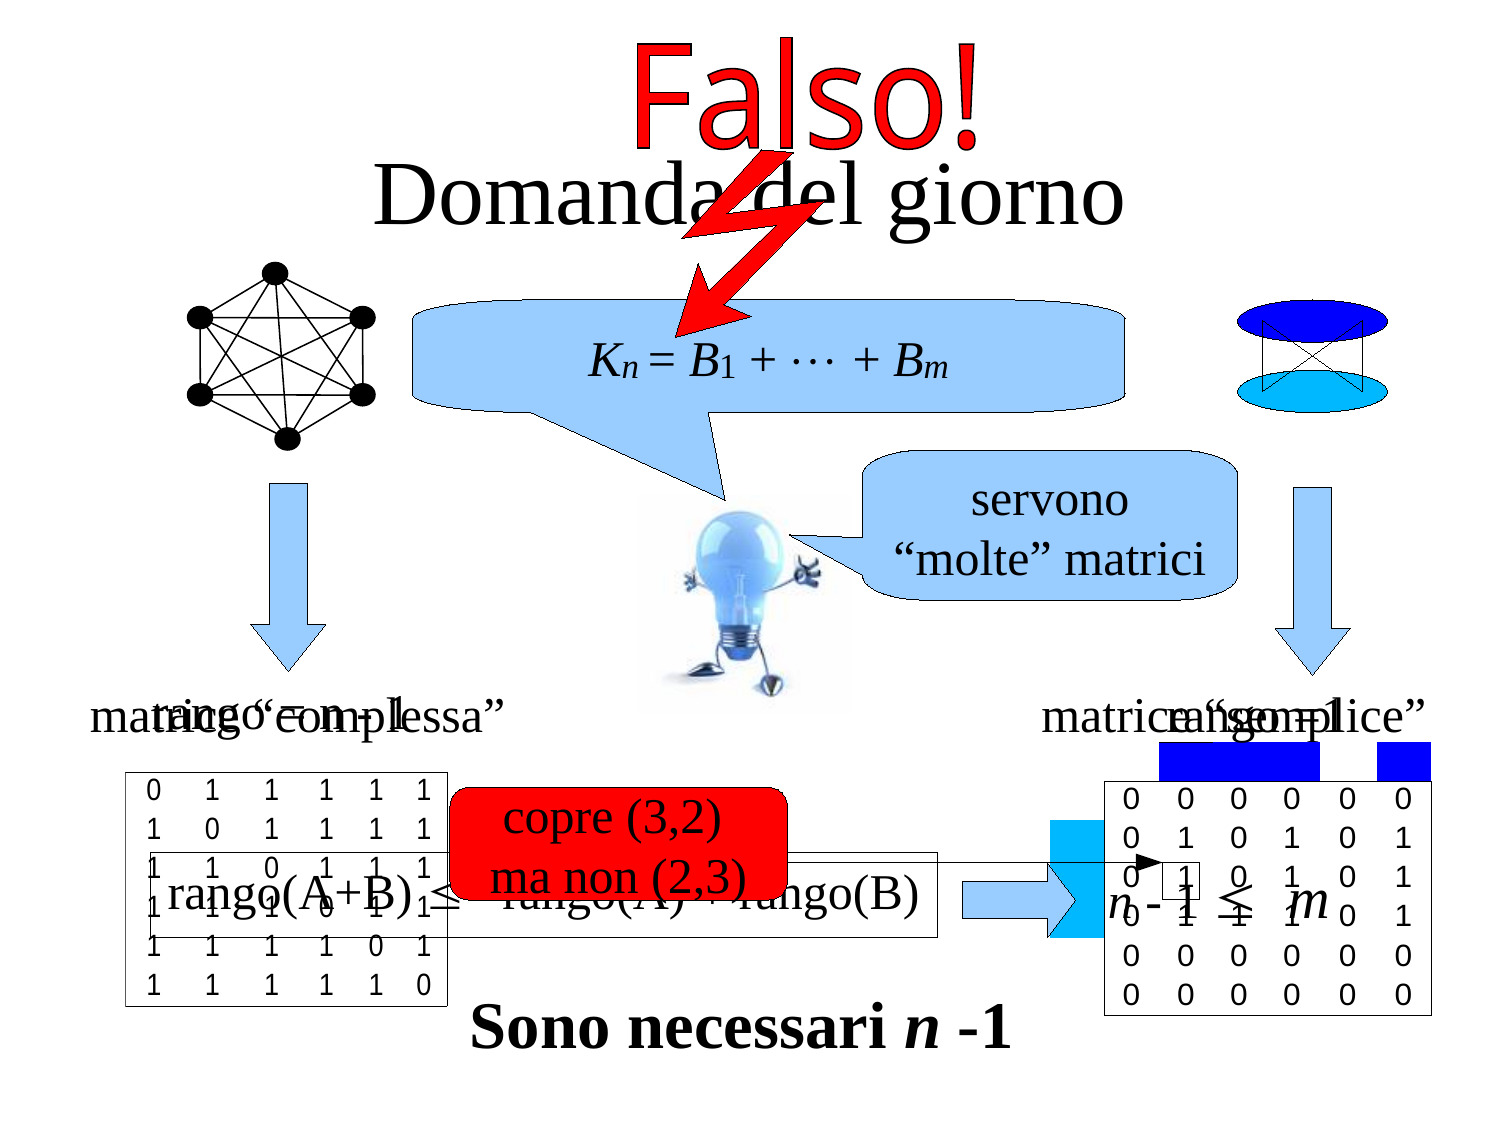

Falso!
# Domanda del giorno
Kn = B1 + ⋯ + Bm
Kn B1 + B2 + ⋯ + Bm
servono “molte” matrici
rango = n - 1
rango =1
matrice “complessa”
matrice “semplice”
copre (3,2)
ma non (2,3)
rango(A+B) ≤ rango(A) + rango(B)
n - 1 ≤ m
Sono necessari n -1